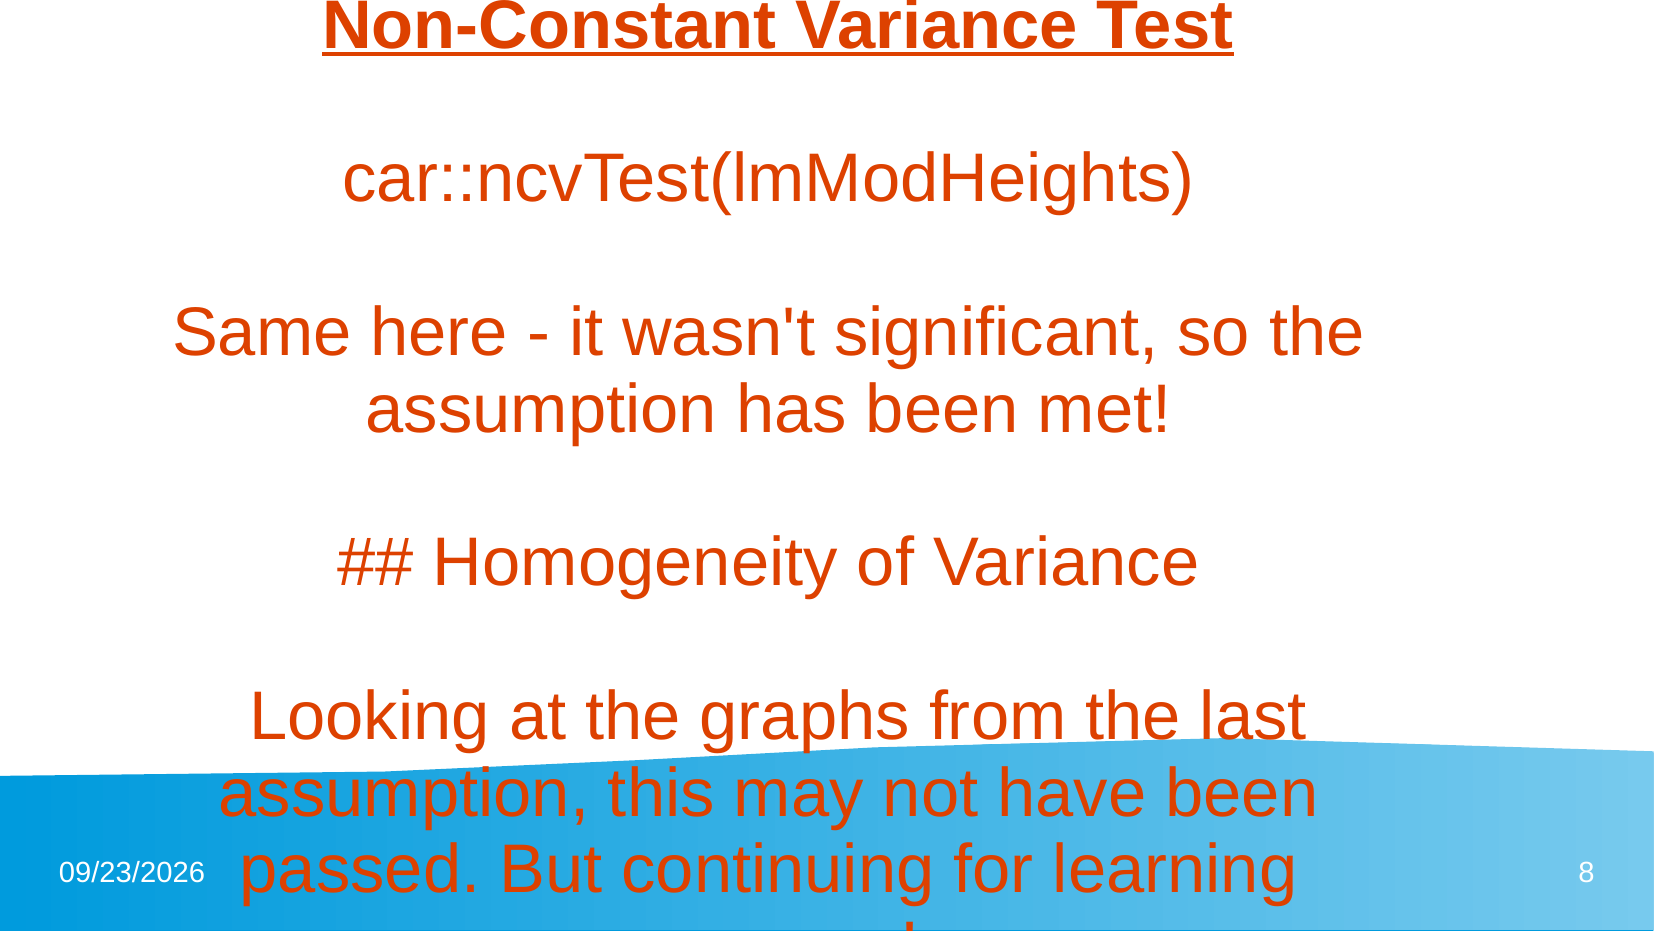

# Non-Constant Variance Test car::ncvTest(lmModHeights) Same here - it wasn't significant, so the assumption has been met! ## Homogeneity of Variance Looking at the graphs from the last assumption, this may not have been passed. But continuing for learning purposes!